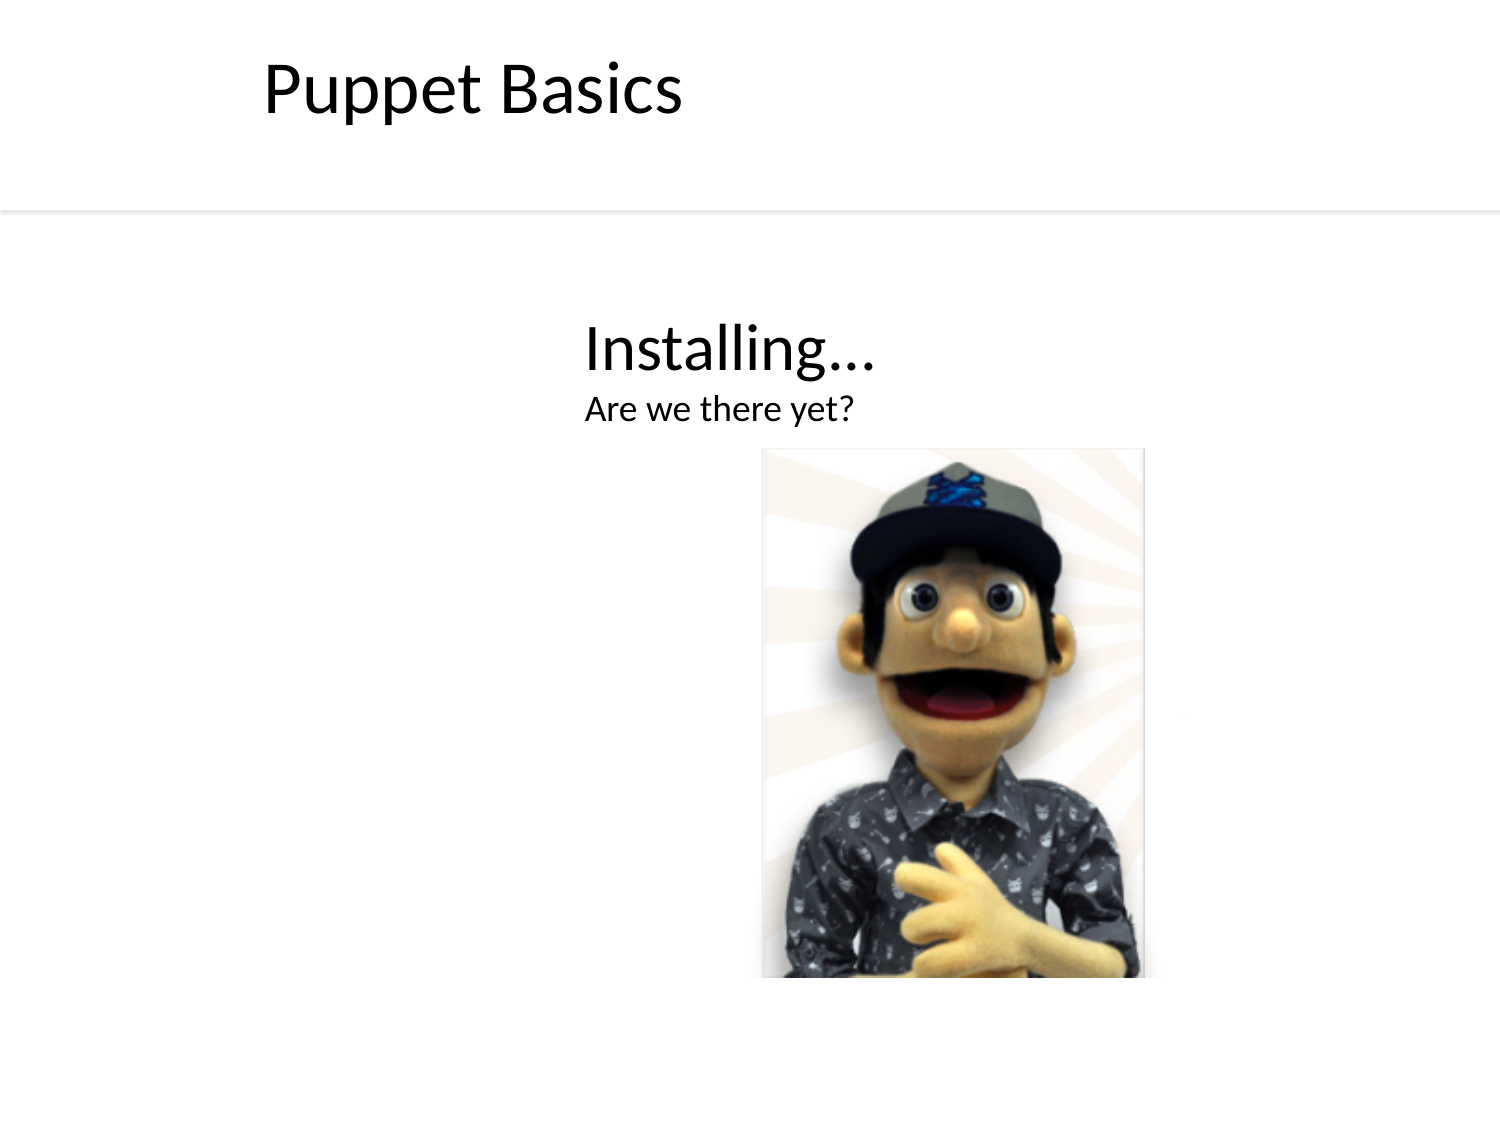

Puppet Basics
#
Installing...
Are we there yet?